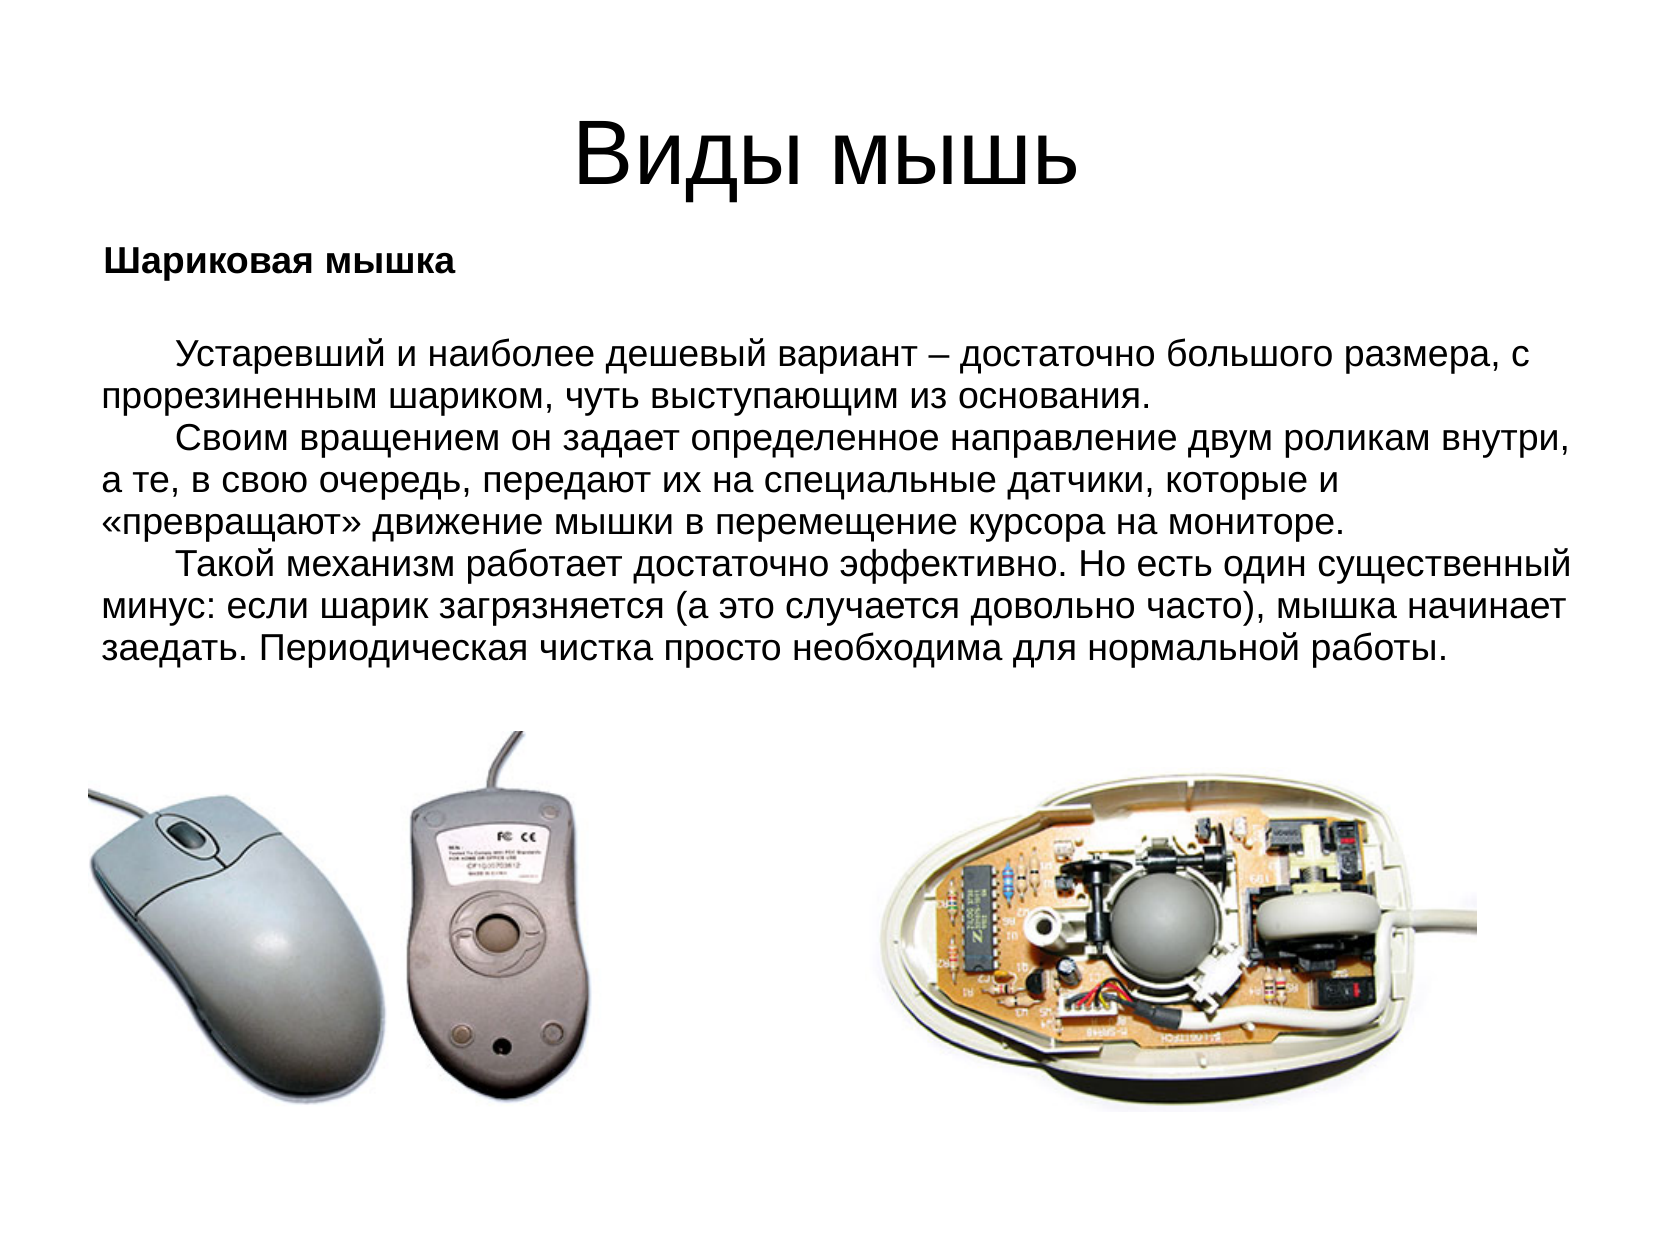

# Виды мышь
Шариковая мышка
	Устаревший и наиболее дешевый вариант – достаточно большого размера, с прорезиненным шариком, чуть выступающим из основания.
	Своим вращением он задает определенное направление двум роликам внутри, а те, в свою очередь, передают их на специальные датчики, которые и «превращают» движение мышки в перемещение курсора на мониторе.
	Такой механизм работает достаточно эффективно. Но есть один существенный минус: если шарик загрязняется (а это случается довольно часто), мышка начинает заедать. Периодическая чистка просто необходима для нормальной работы.